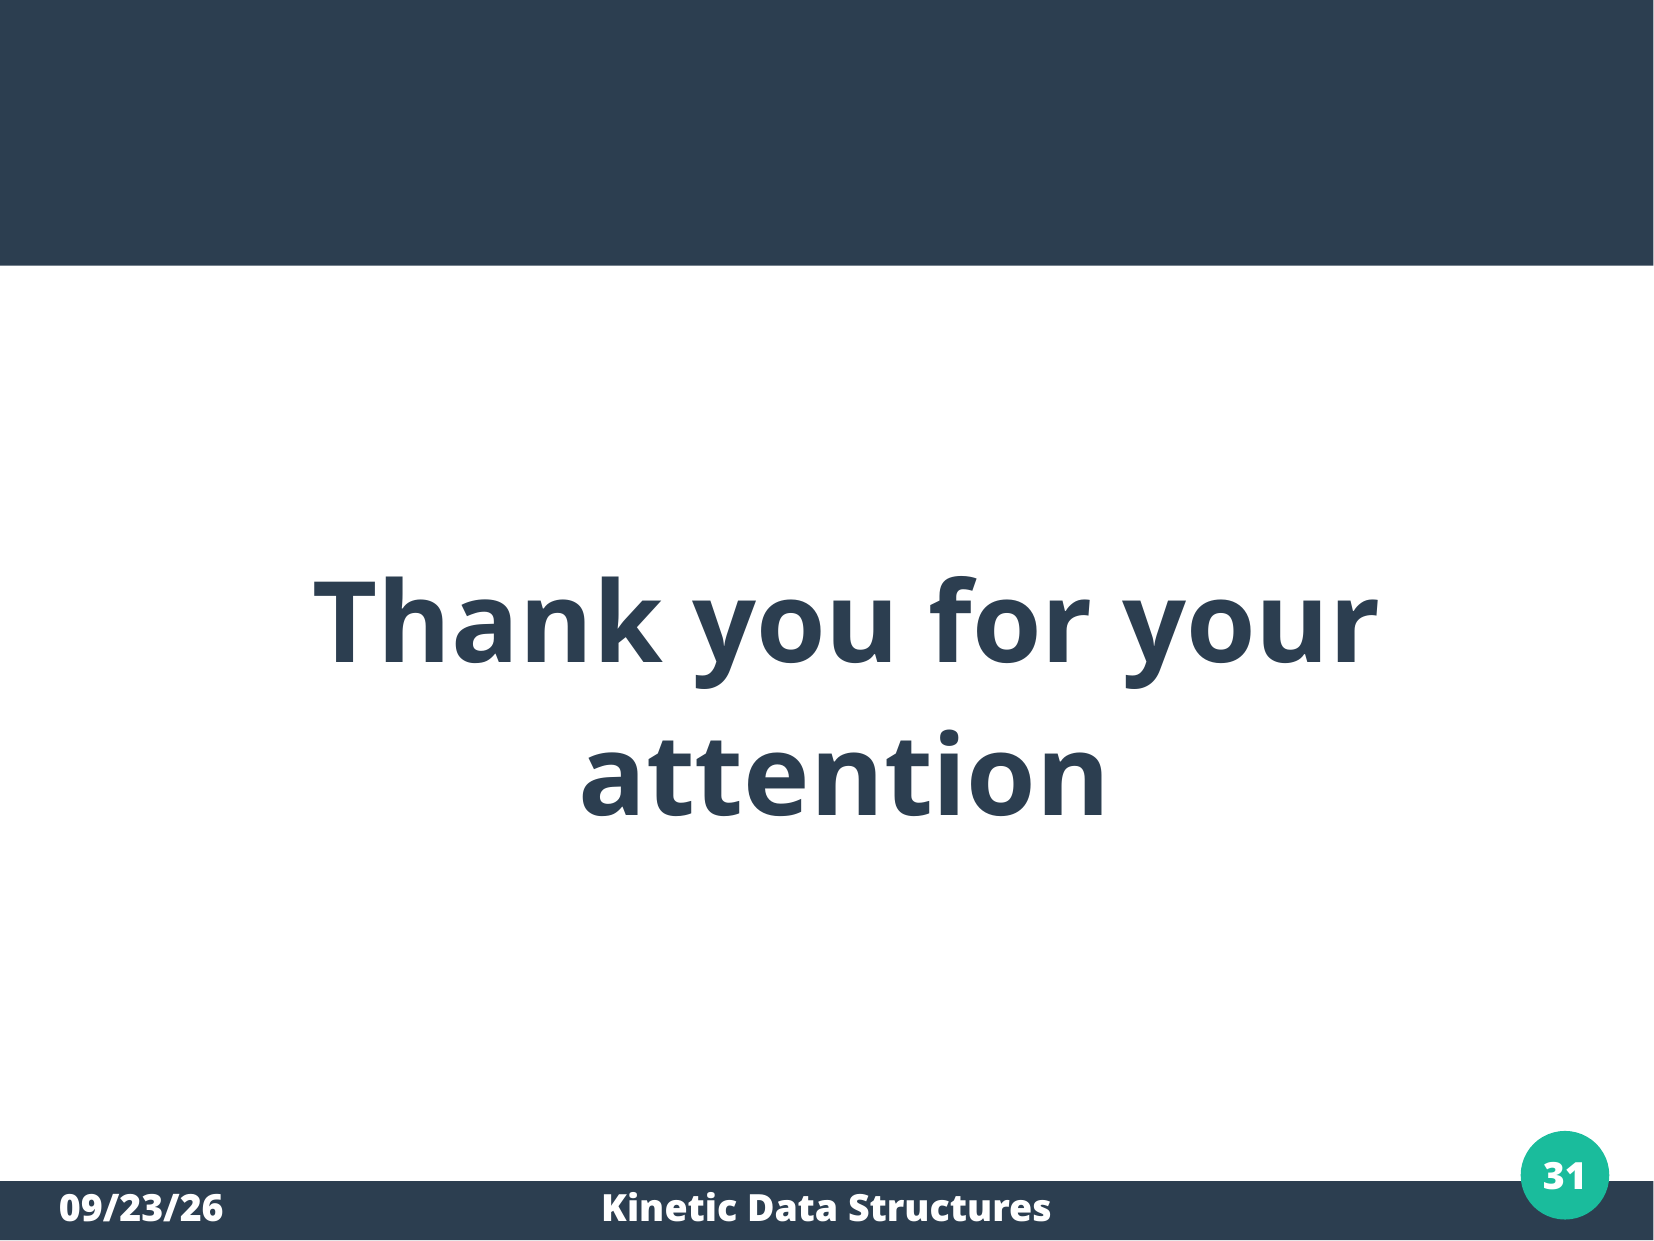

# Thank you for your attention
31
Kinetic Data Structures